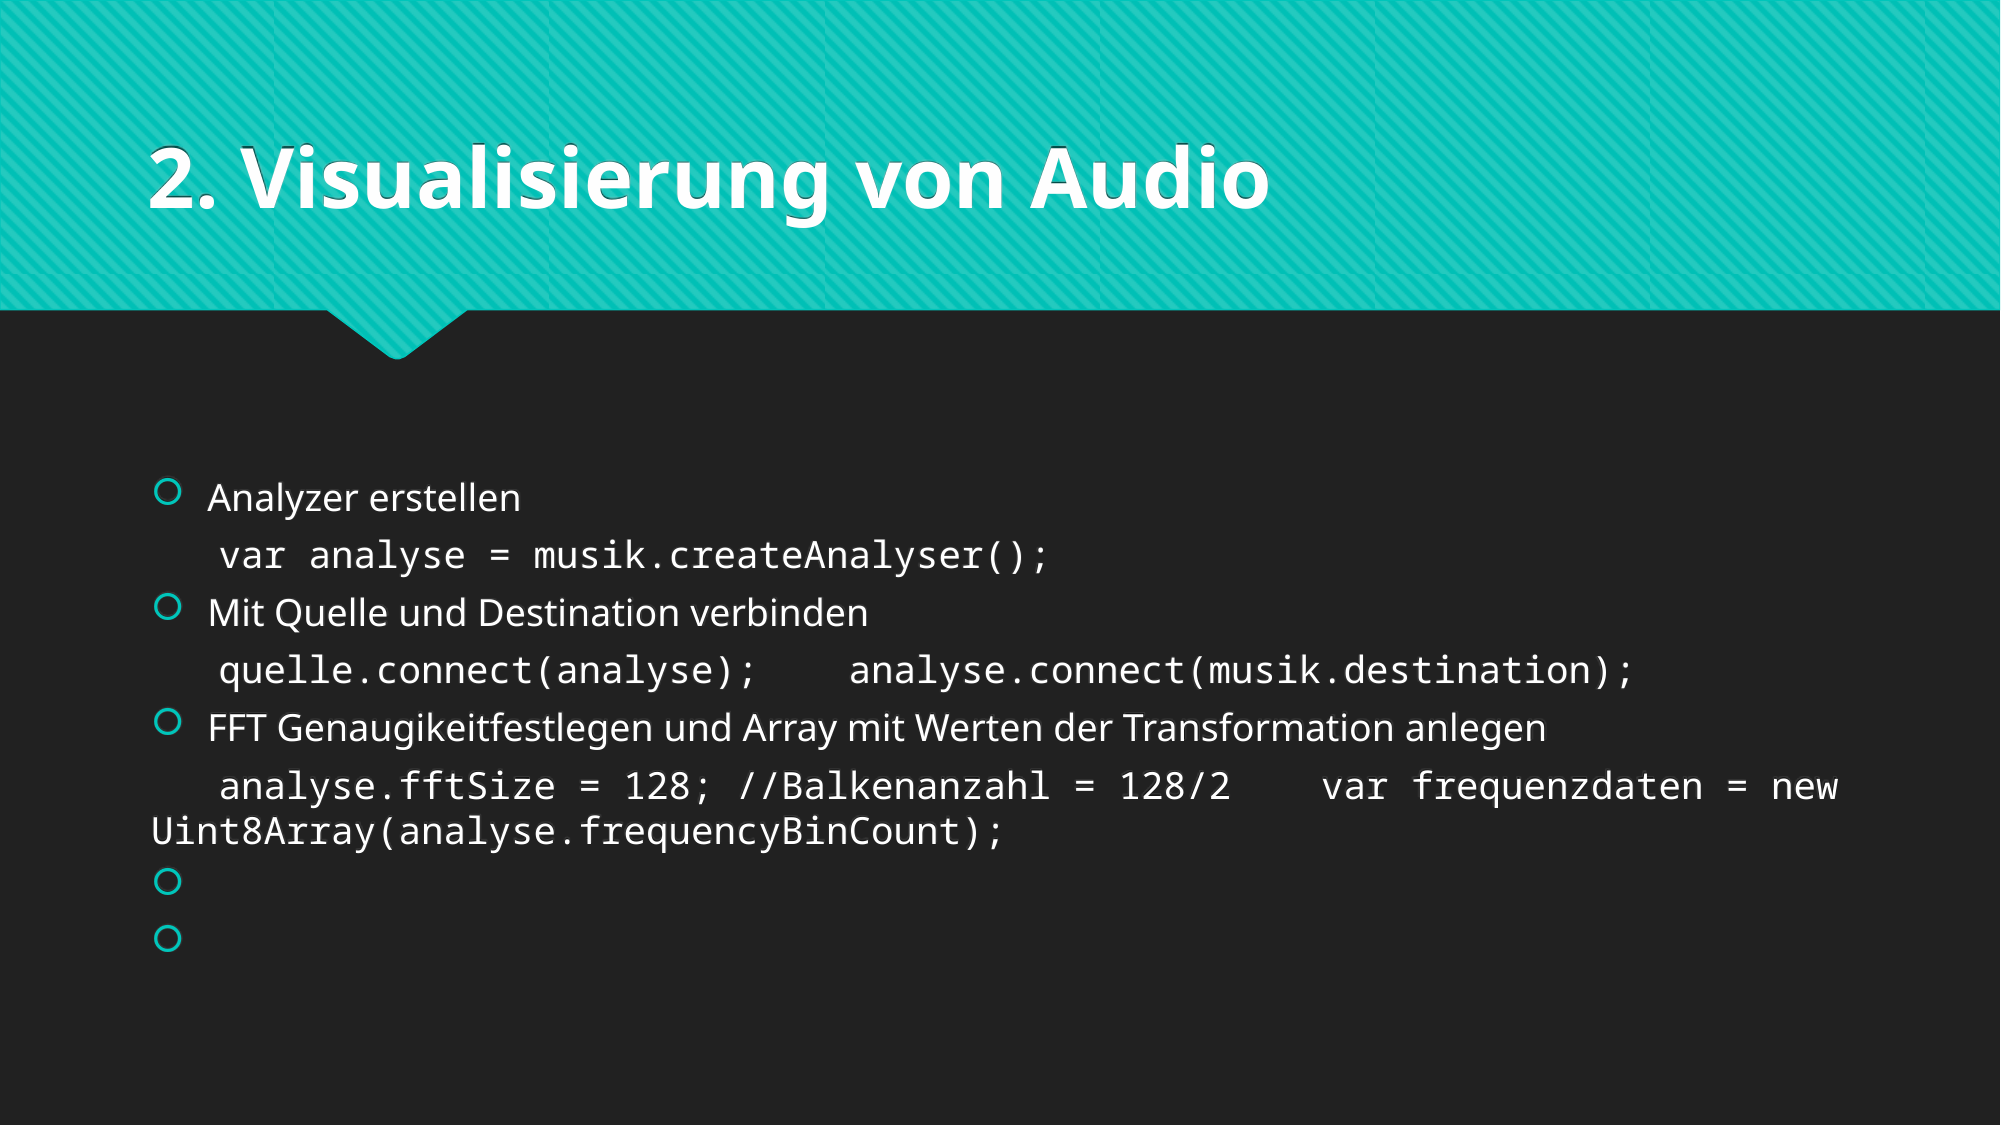

# 2. Visualisierung von Audio
Analyzer erstellen
   var analyse = musik.createAnalyser();
Mit Quelle und Destination verbinden
   quelle.connect(analyse);    analyse.connect(musik.destination);
FFT Genaugikeitfestlegen und Array mit Werten der Transformation anlegen
   analyse.fftSize = 128; //Balkenanzahl = 128/2    var frequenzdaten = new Uint8Array(analyse.frequencyBinCount);